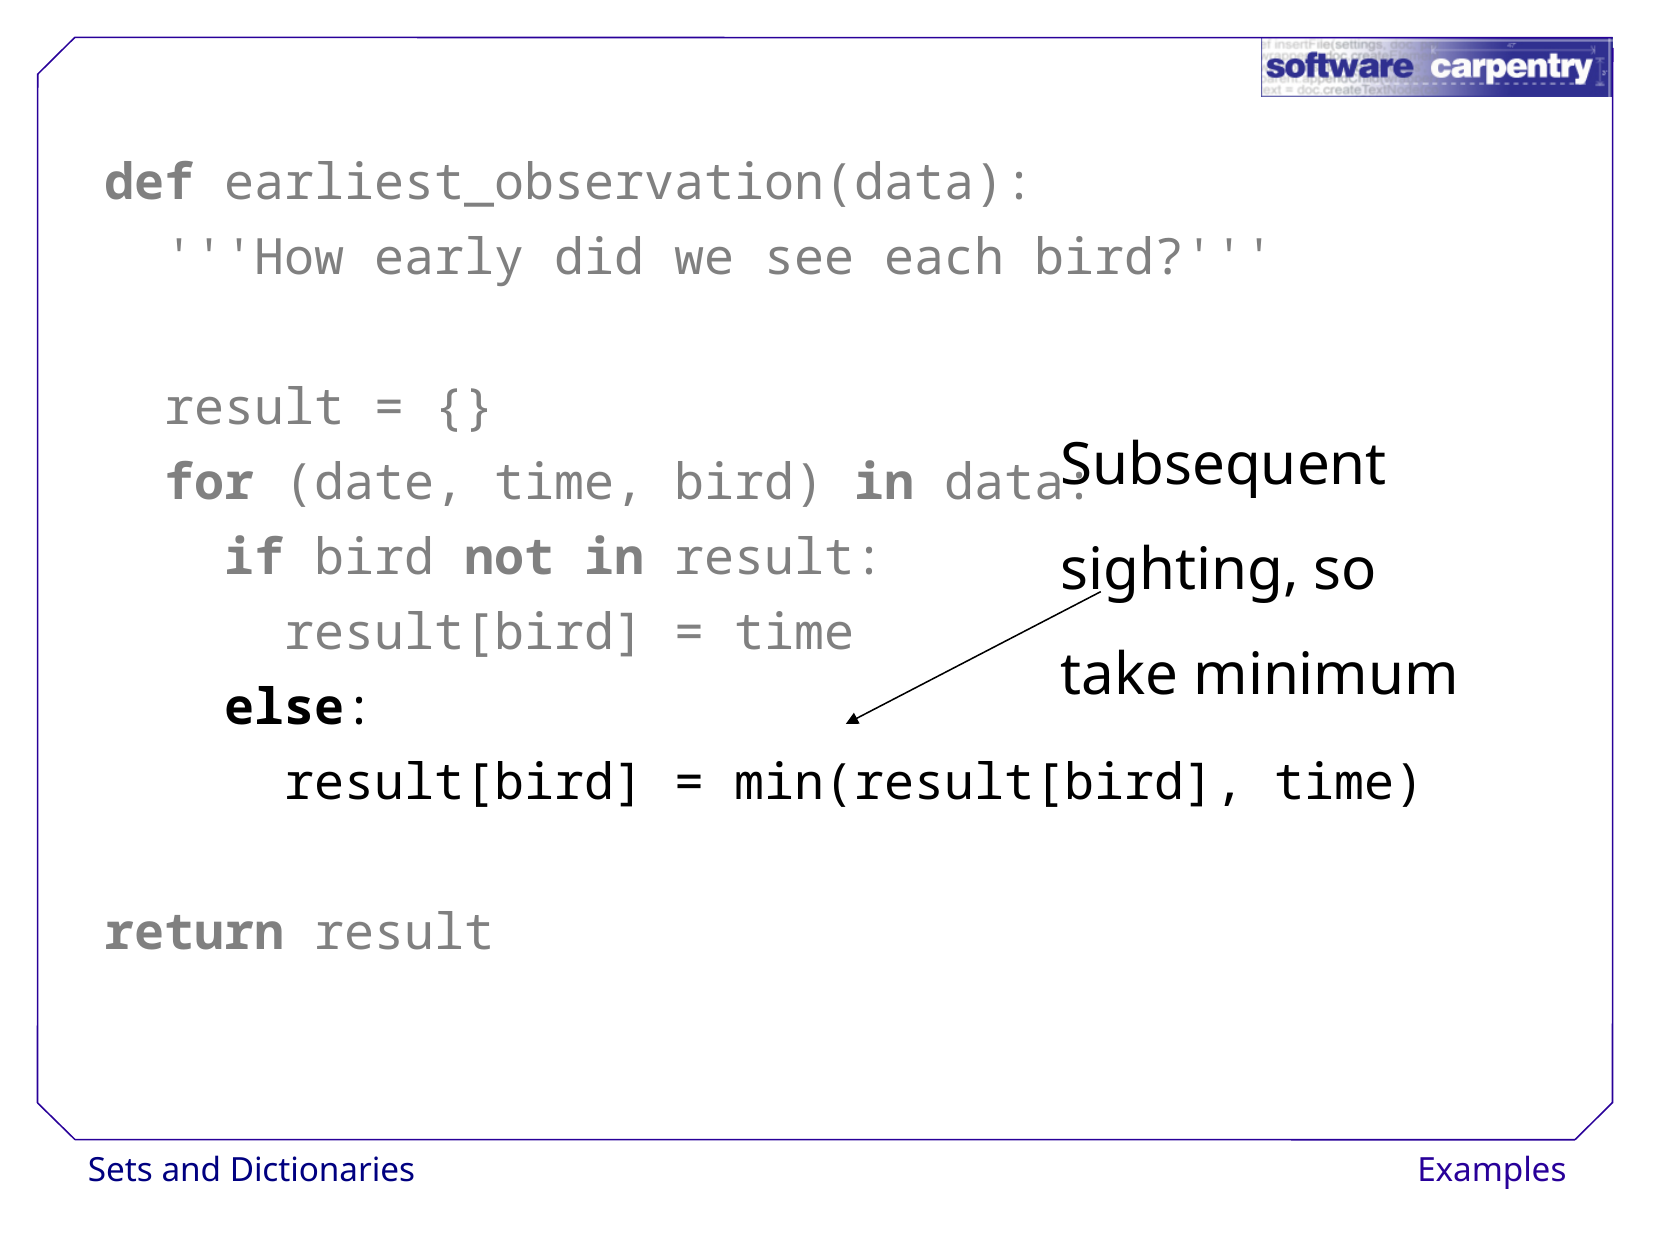

def earliest_observation(data):
 '''How early did we see each bird?'''
 result = {}
 for (date, time, bird) in data:
 if bird not in result:
 result[bird] = time
 else:
 result[bird] = min(result[bird], time)
return result
Subsequent
sighting, so
take minimum